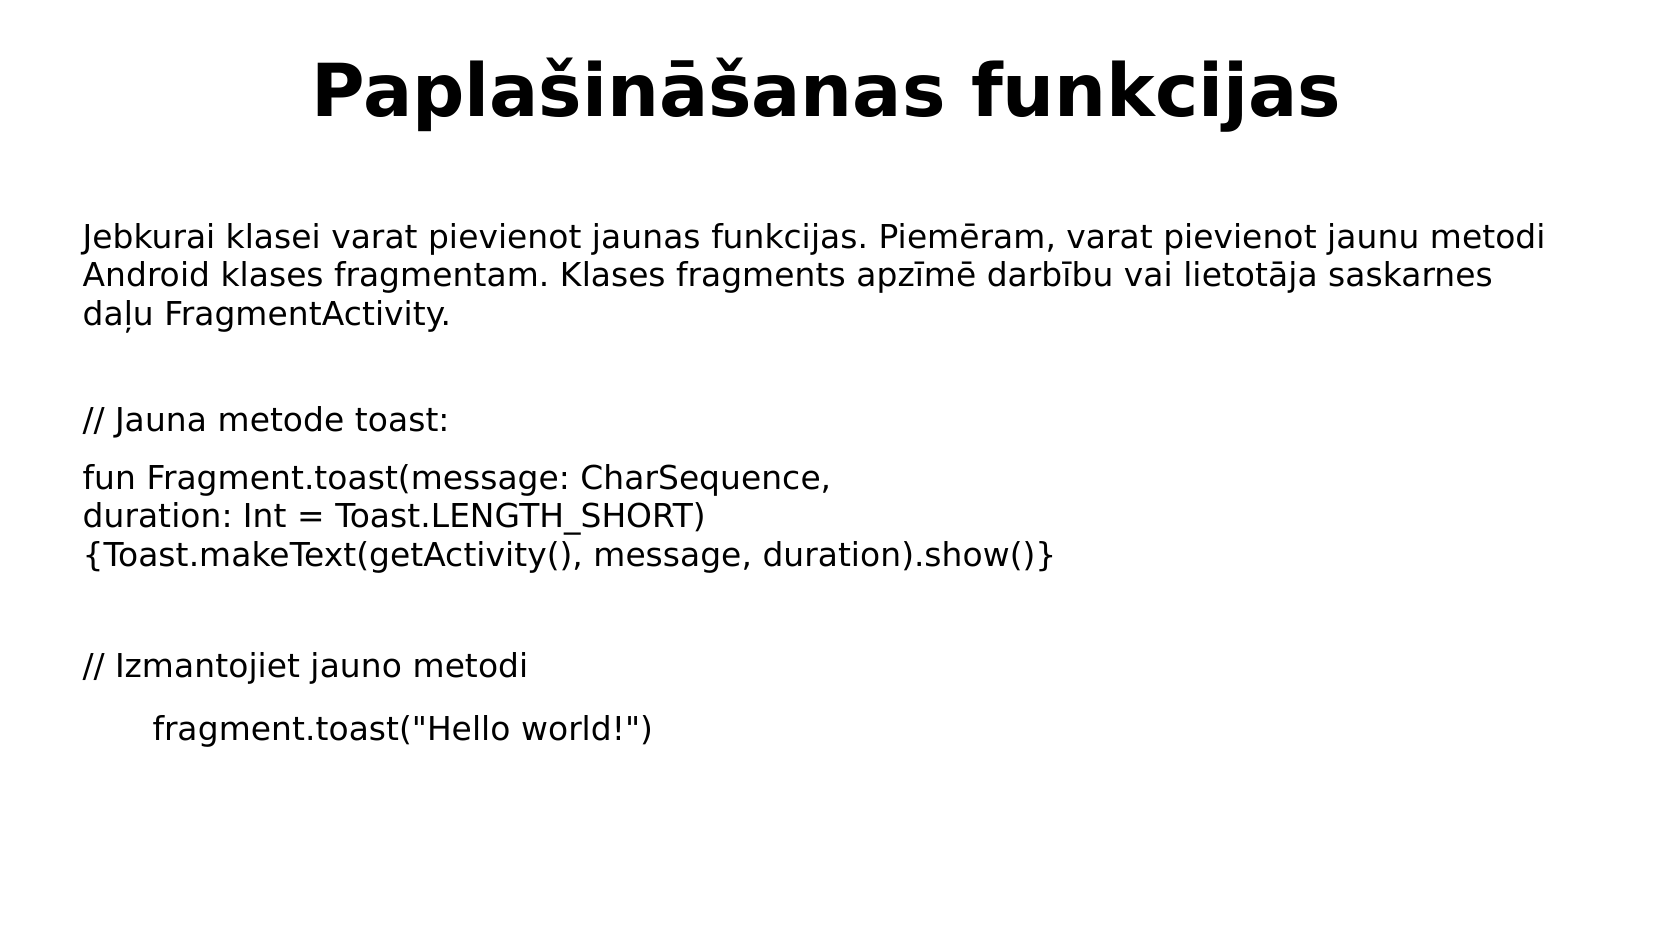

# Paplašināšanas funkcijas
Jebkurai klasei varat pievienot jaunas funkcijas. Piemēram, varat pievienot jaunu metodi Android klases fragmentam. Klases fragments apzīmē darbību vai lietotāja saskarnes daļu FragmentActivity.
// Jauna metode toast:
fun Fragment.toast(message: CharSequence,
duration: Int = Toast.LENGTH_SHORT)
{Toast.makeText(getActivity(), message, duration).show()}
// Izmantojiet jauno metodi
 fragment.toast("Hello world!")